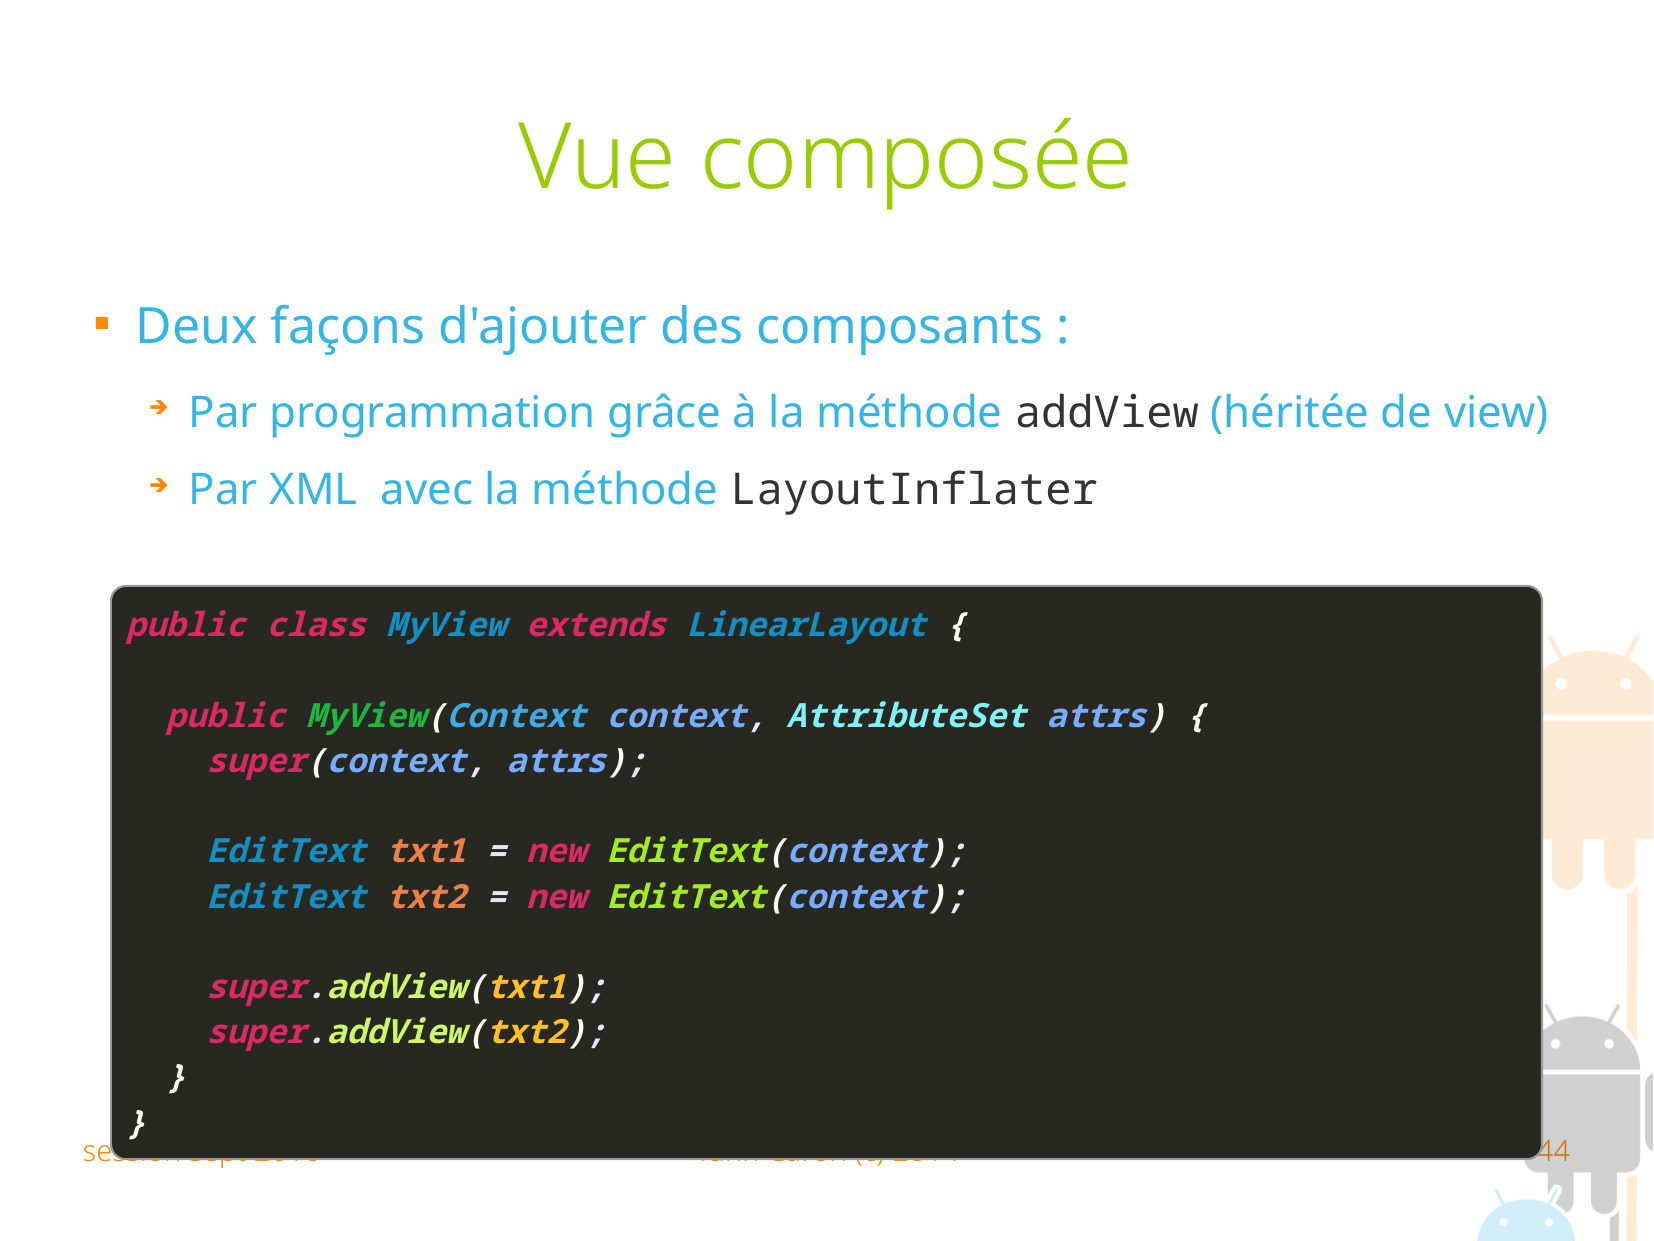

# Vue composée
Deux façons d'ajouter des composants :
Par programmation grâce à la méthode addView (héritée de view)
Par XML avec la méthode LayoutInflater
public class MyView extends LinearLayout {
 public MyView(Context context, AttributeSet attrs) {
 super(context, attrs);
 EditText txt1 = new EditText(context);
 EditText txt2 = new EditText(context);
 super.addView(txt1);
 super.addView(txt2);
 }
}
session sept 2016
Yann Caron (c) 2014
44